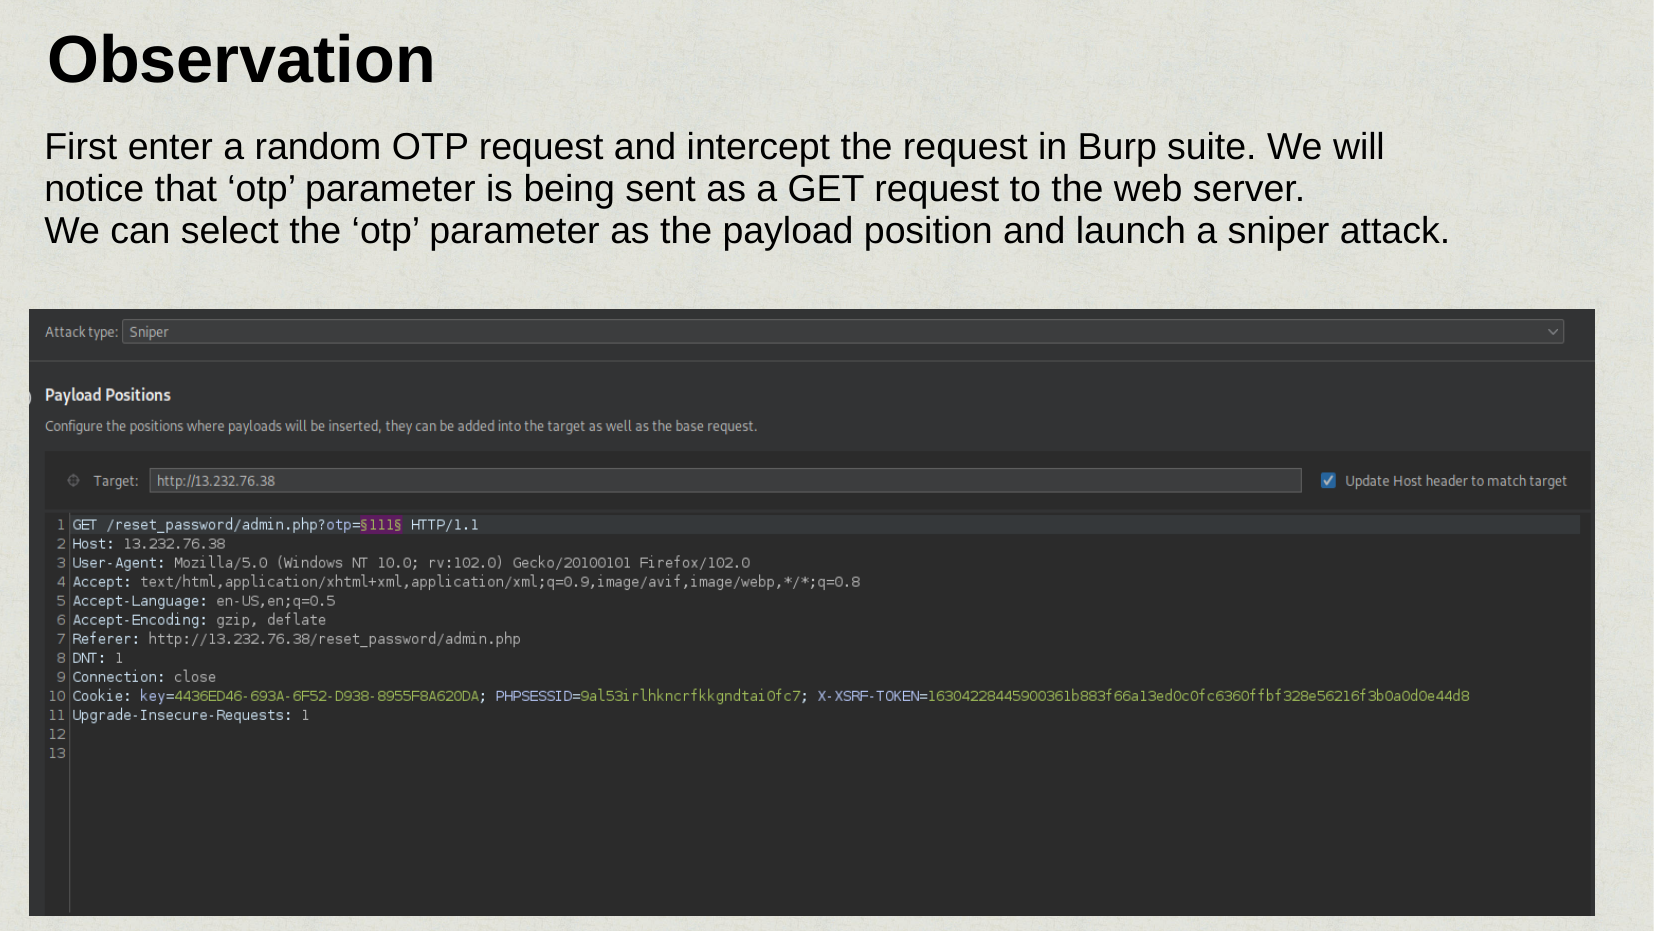

# Observation
First enter a random OTP request and intercept the request in Burp suite. We will notice that ‘otp’ parameter is being sent as a GET request to the web server.
We can select the ‘otp’ parameter as the payload position and launch a sniper attack.